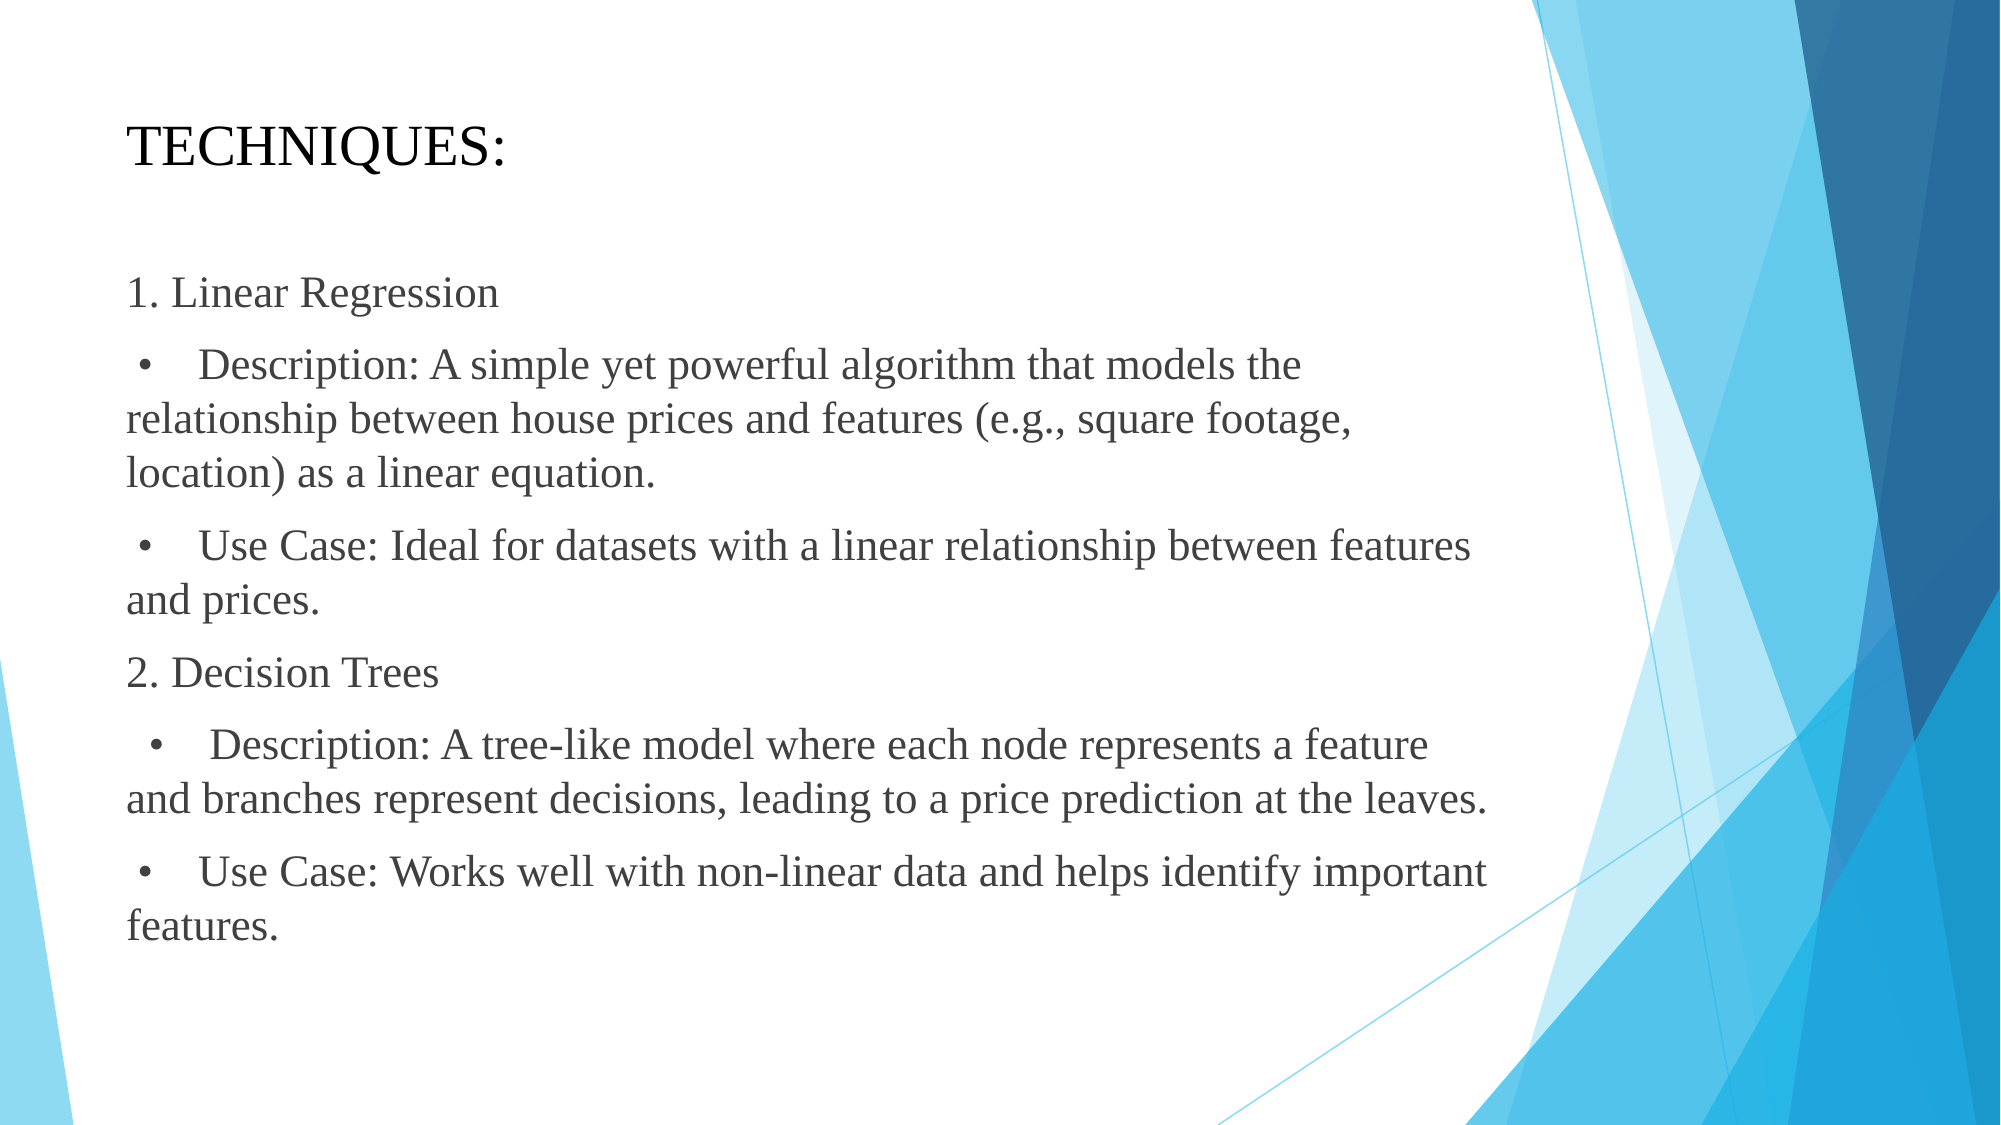

# TECHNIQUES:
1. Linear Regression
 •    Description: A simple yet powerful algorithm that models the relationship between house prices and features (e.g., square footage, location) as a linear equation.
 •    Use Case: Ideal for datasets with a linear relationship between features and prices.
2. Decision Trees
  •    Description: A tree-like model where each node represents a feature and branches represent decisions, leading to a price prediction at the leaves.
 •    Use Case: Works well with non-linear data and helps identify important features.